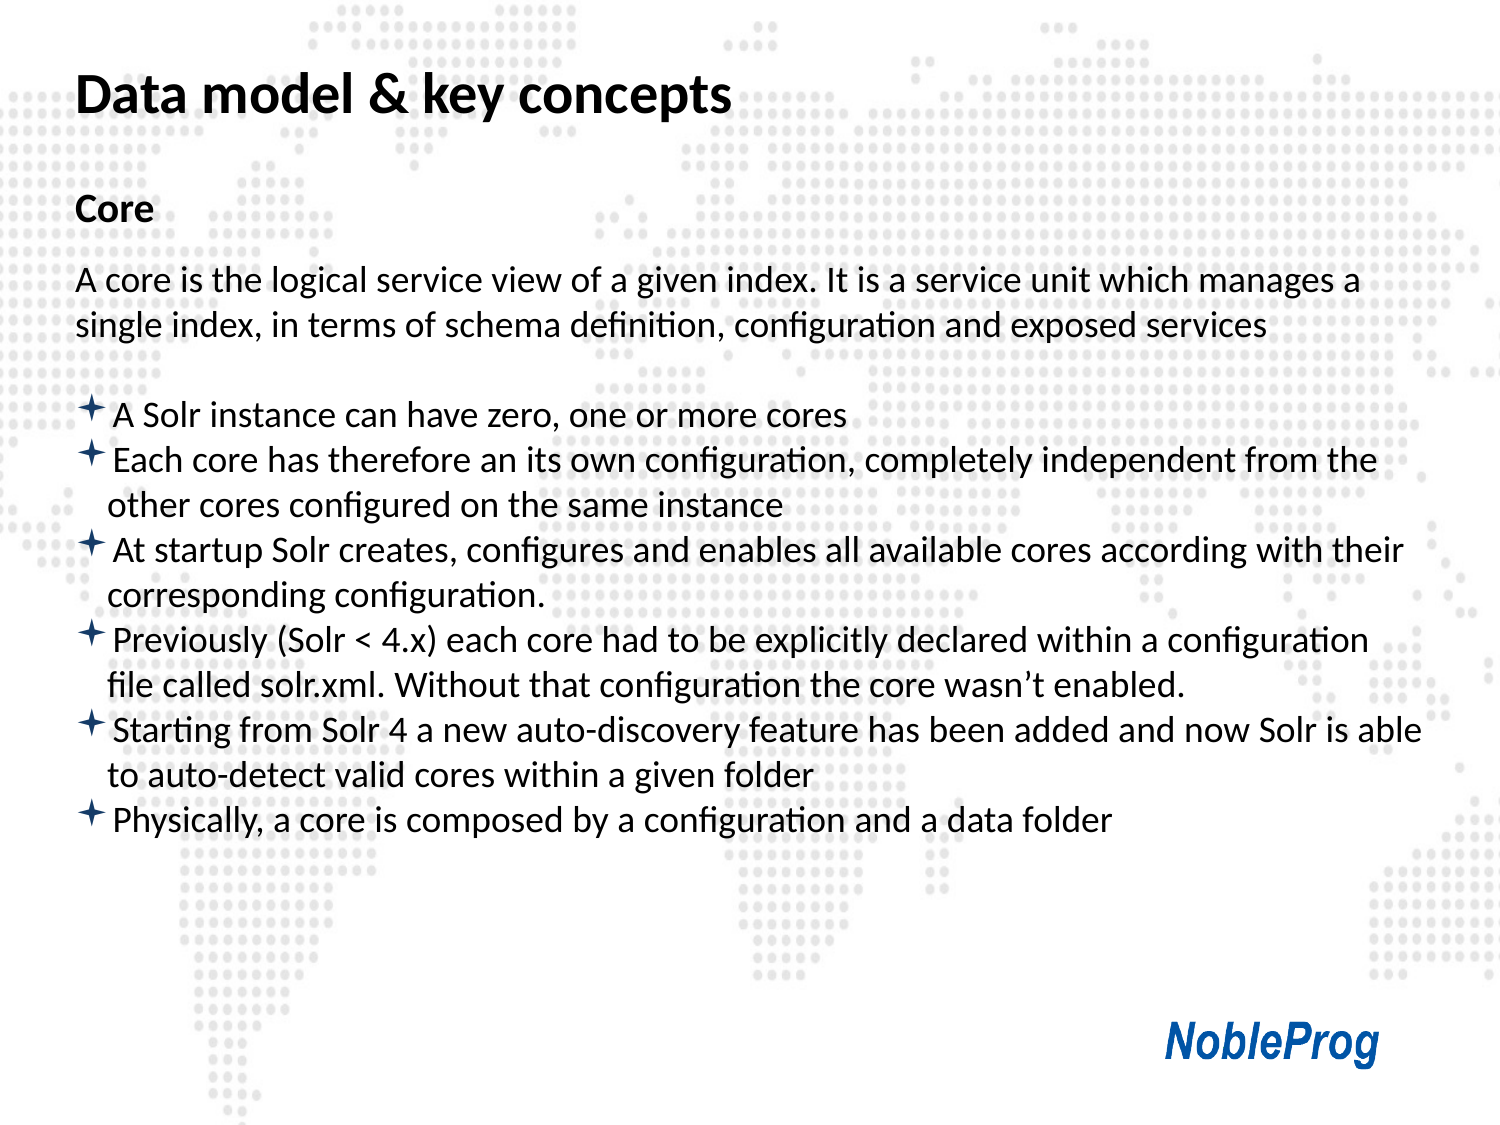

Data model & key concepts
Core
A core is the logical service view of a given index. It is a service unit which manages a single index, in terms of schema definition, configuration and exposed services
A Solr instance can have zero, one or more cores
Each core has therefore an its own configuration, completely independent from the other cores configured on the same instance
At startup Solr creates, configures and enables all available cores according with their corresponding configuration.
Previously (Solr < 4.x) each core had to be explicitly declared within a configuration file called solr.xml. Without that configuration the core wasn’t enabled.
Starting from Solr 4 a new auto-discovery feature has been added and now Solr is able to auto-detect valid cores within a given folder
Physically, a core is composed by a configuration and a data folder